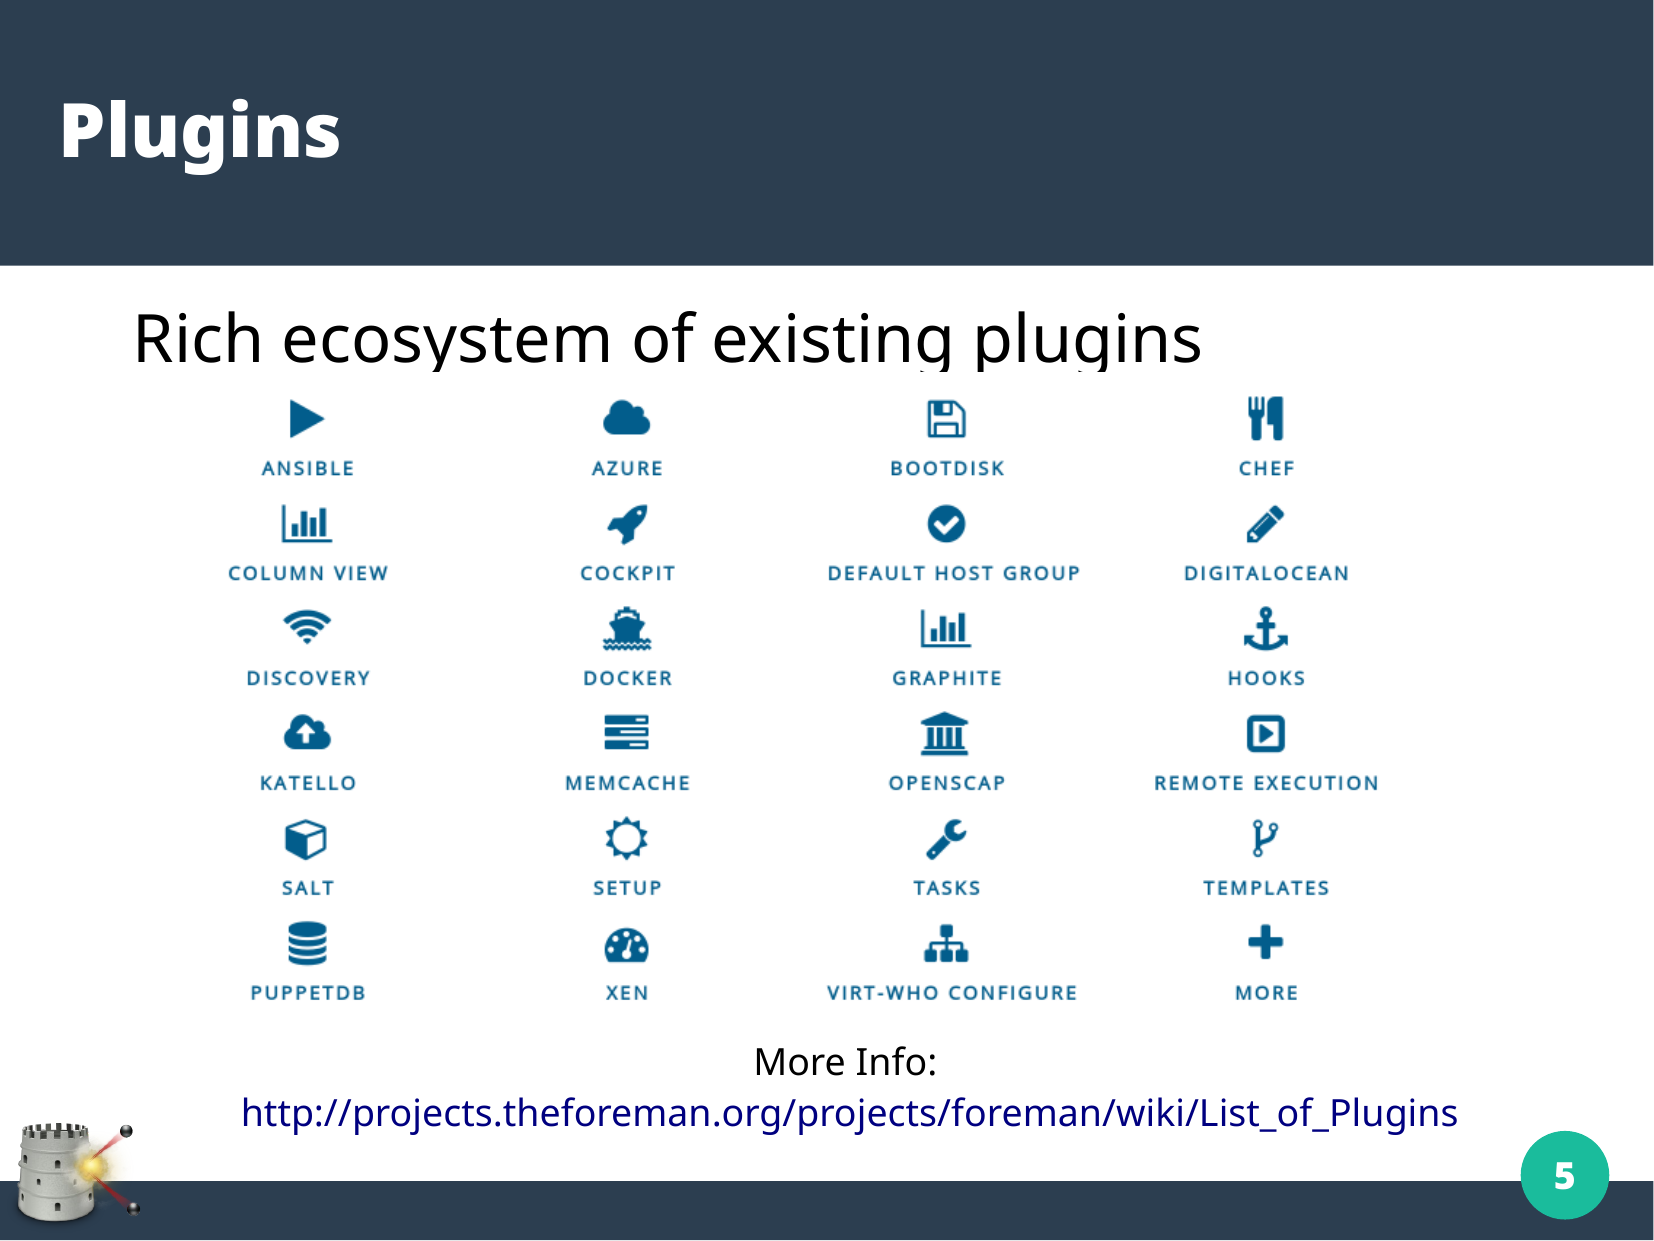

# Plugins
Rich ecosystem of existing plugins
More Info: http://projects.theforeman.org/projects/foreman/wiki/List_of_Plugins
5